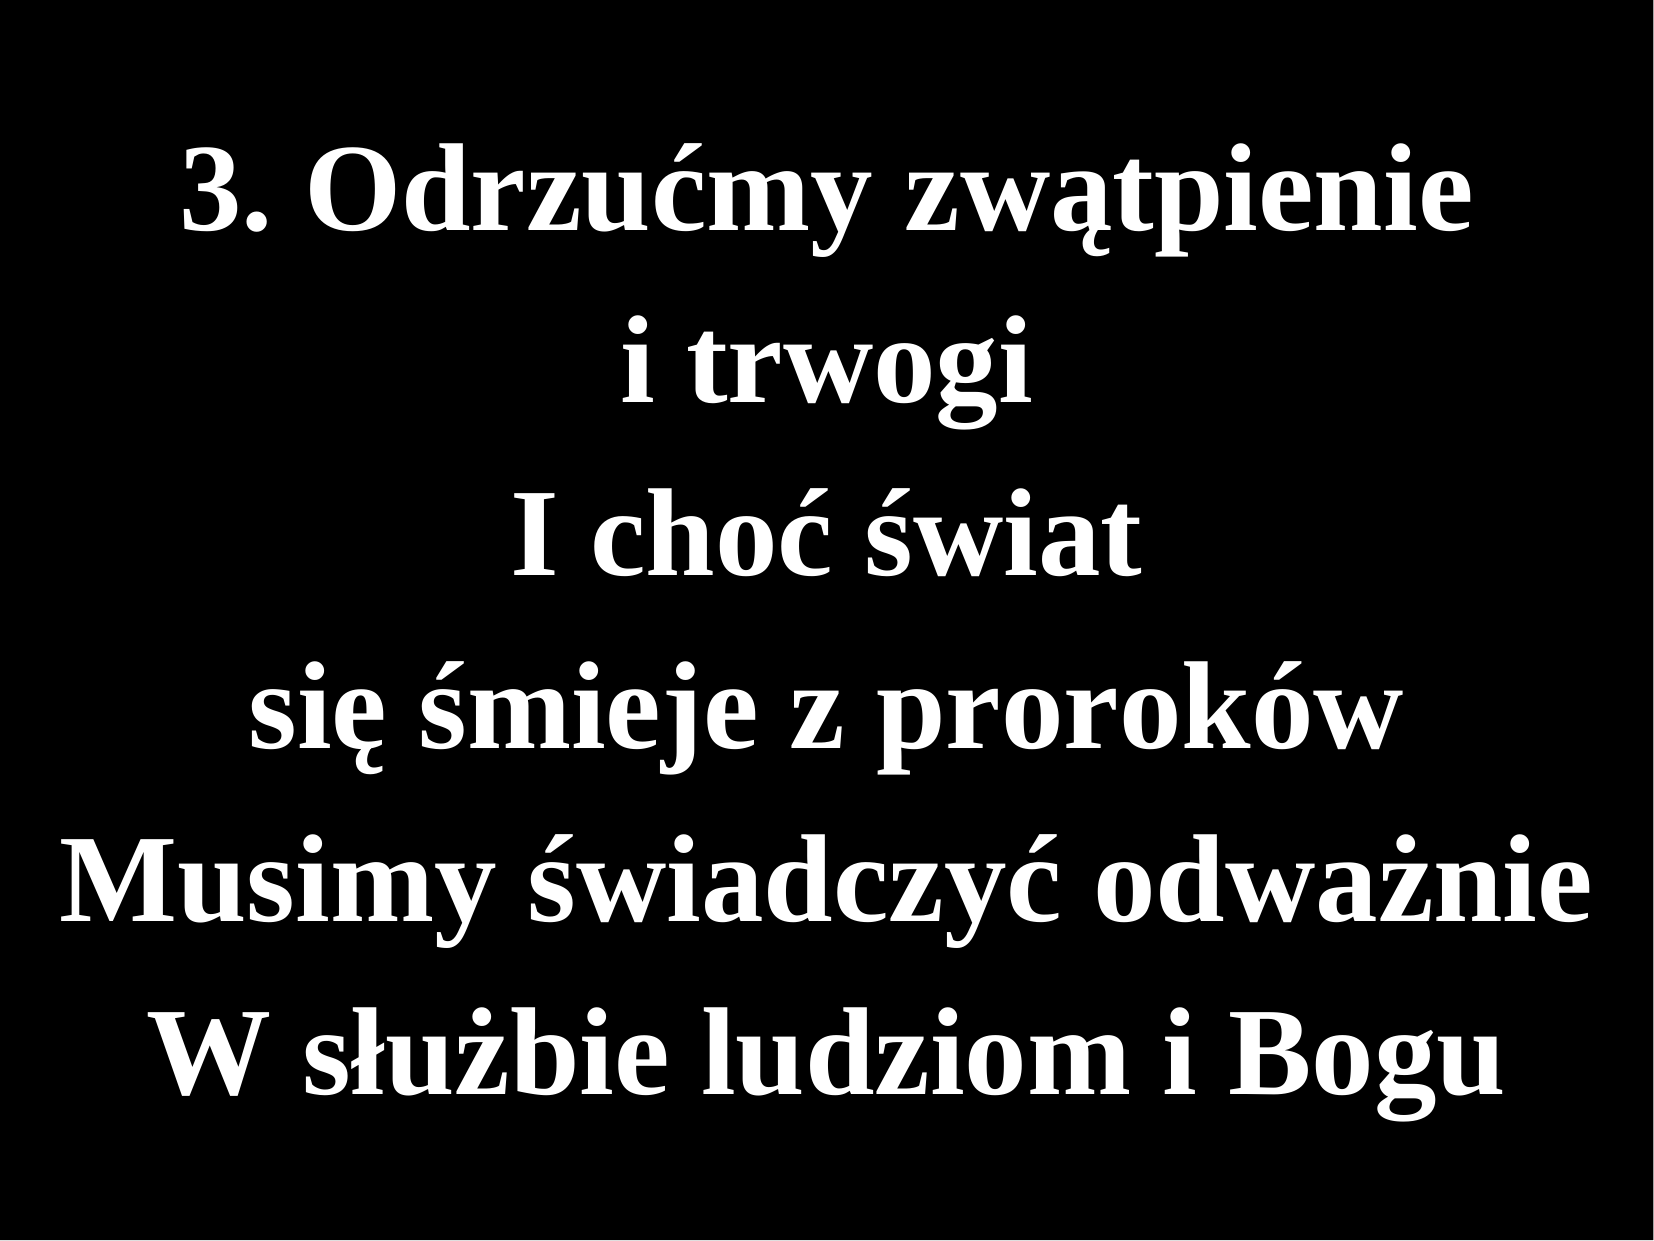

# 3. Odrzućmy zwątpienie ppp i trwogi ppp I choć świat ppp się śmieje z proroków ppp Musimy świadczyć odważnie ppp W służbie ludziom i Bogu